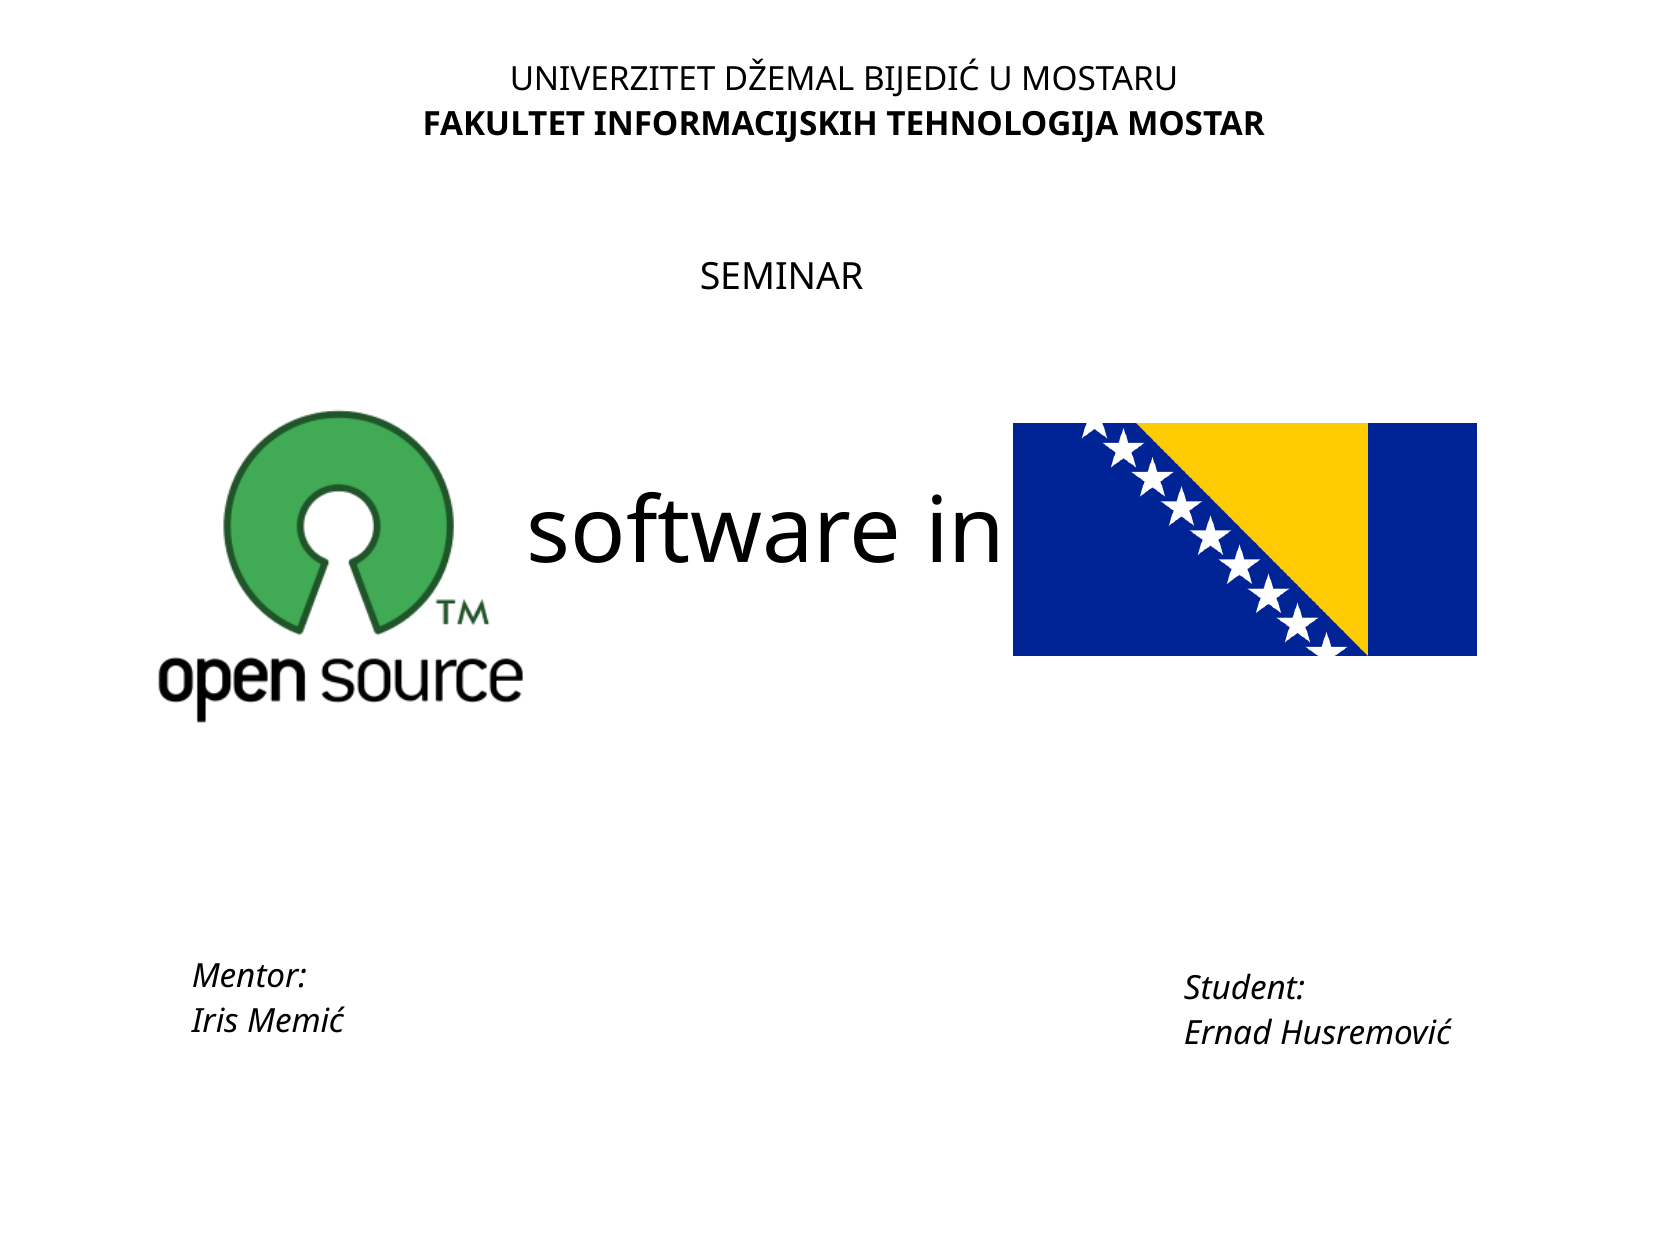

UNIVERZITET DŽEMAL BIJEDIĆ U MOSTARU
FAKULTET INFORMACIJSKIH TEHNOLOGIJA MOSTAR
SEMINAR
# software in
Mentor:
Iris Memić
Student:
Ernad Husremović